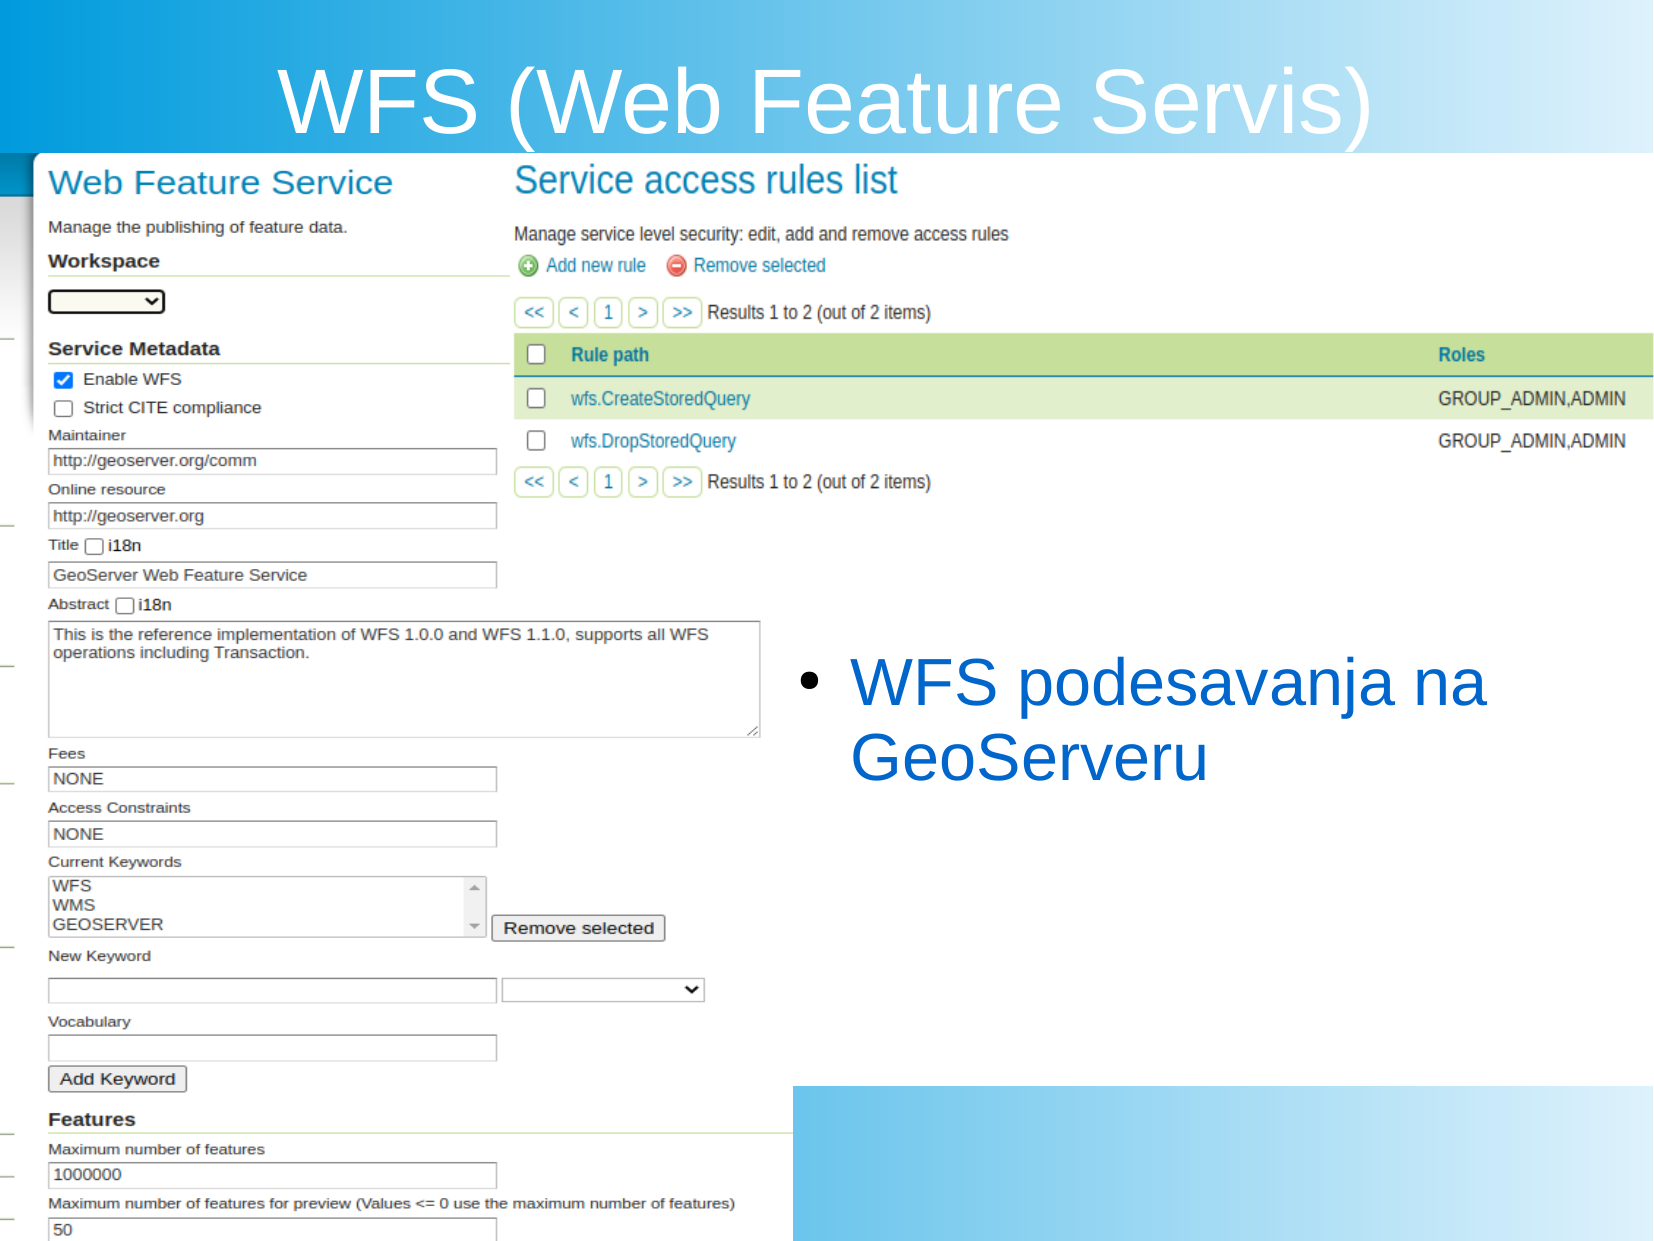

# WFS (Web Feature Servis)
WFS podesavanja na
GeoServeru